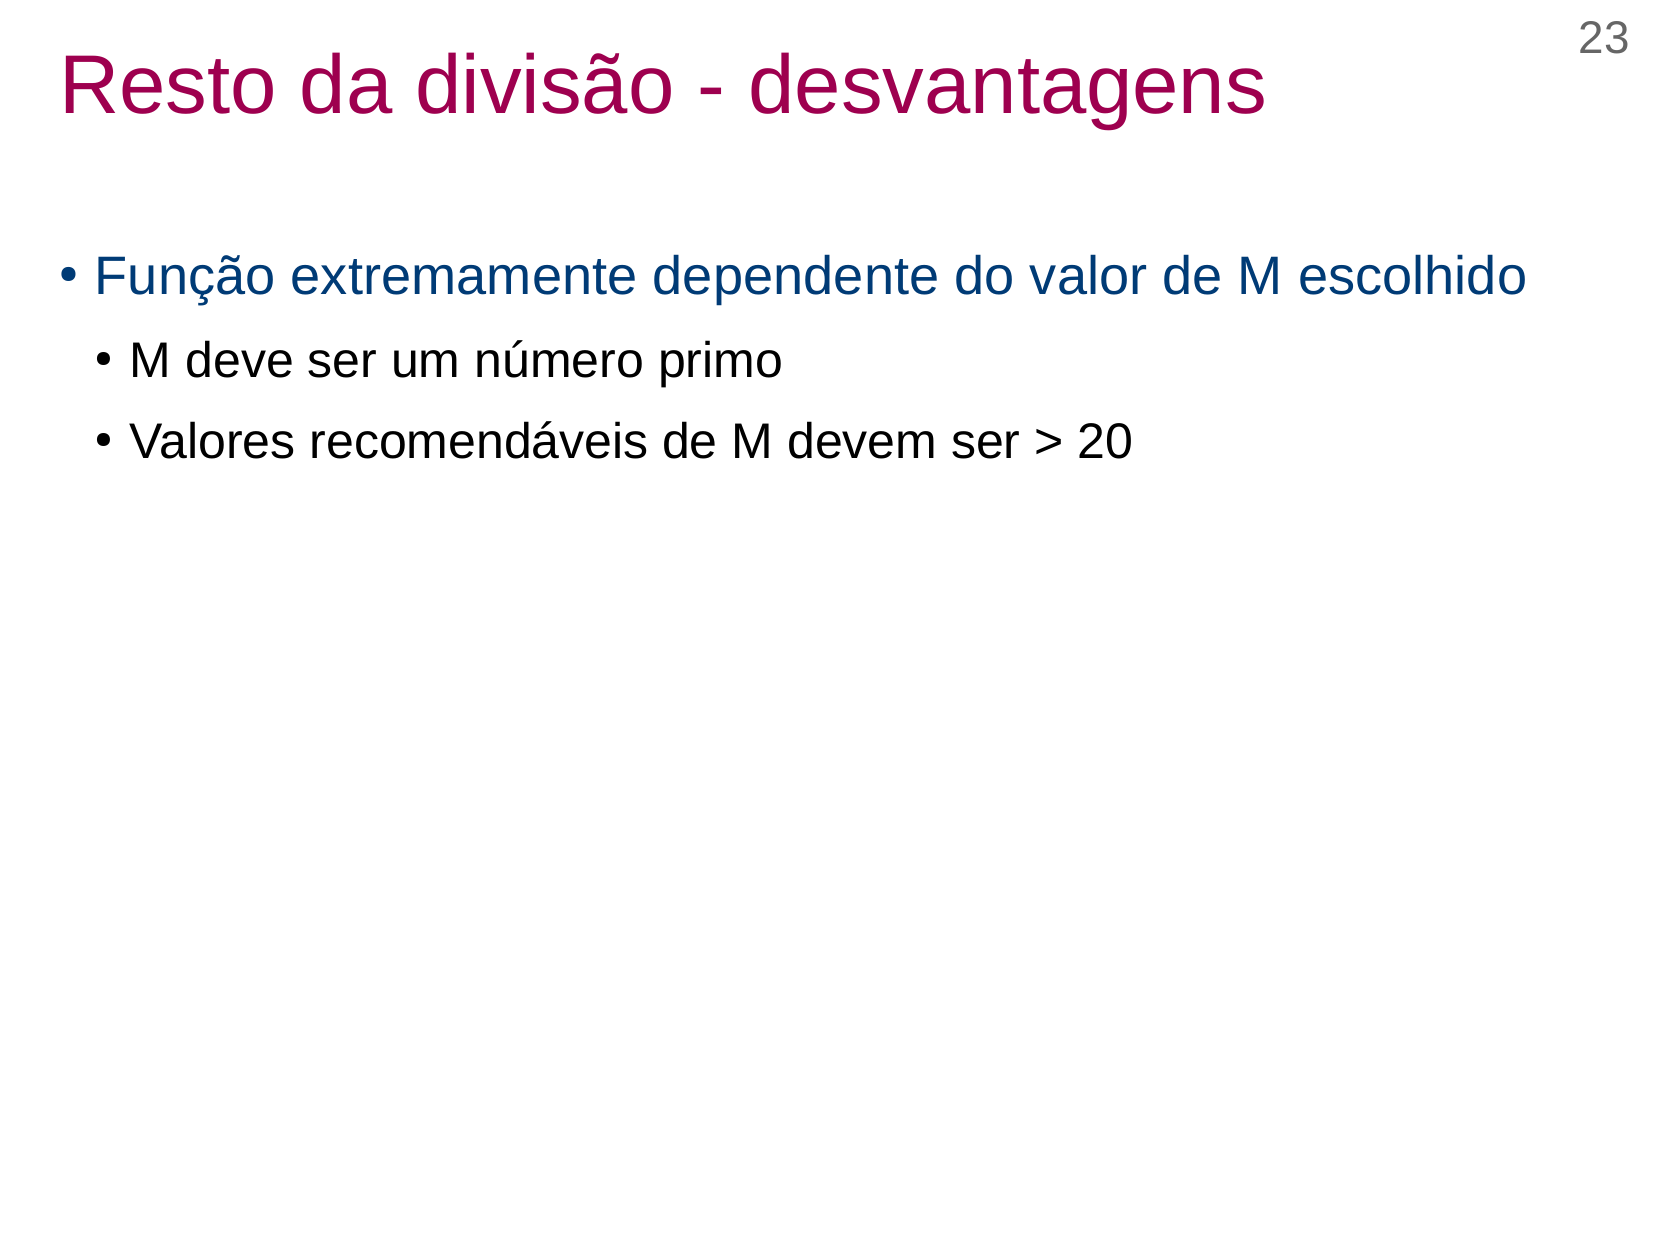

23
# Resto da divisão - desvantagens
Função extremamente dependente do valor de M escolhido
M deve ser um número primo
Valores recomendáveis de M devem ser > 20